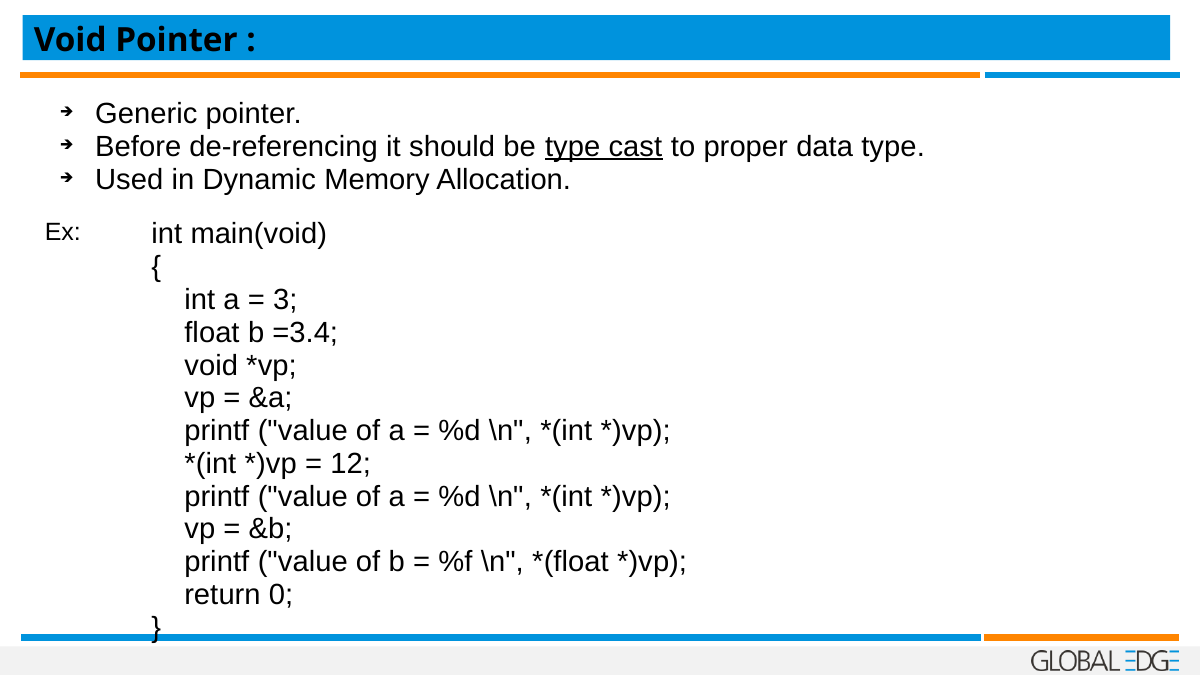

Void Pointer :
Generic pointer.
Before de-referencing it should be type cast to proper data type.
Used in Dynamic Memory Allocation.
Ex:
int main(void)
{
 int a = 3;
 float b =3.4;
 void *vp;
 vp = &a;
 printf ("value of a = %d \n", *(int *)vp);
 *(int *)vp = 12;
 printf ("value of a = %d \n", *(int *)vp);
 vp = &b;
 printf ("value of b = %f \n", *(float *)vp);
 return 0;
}